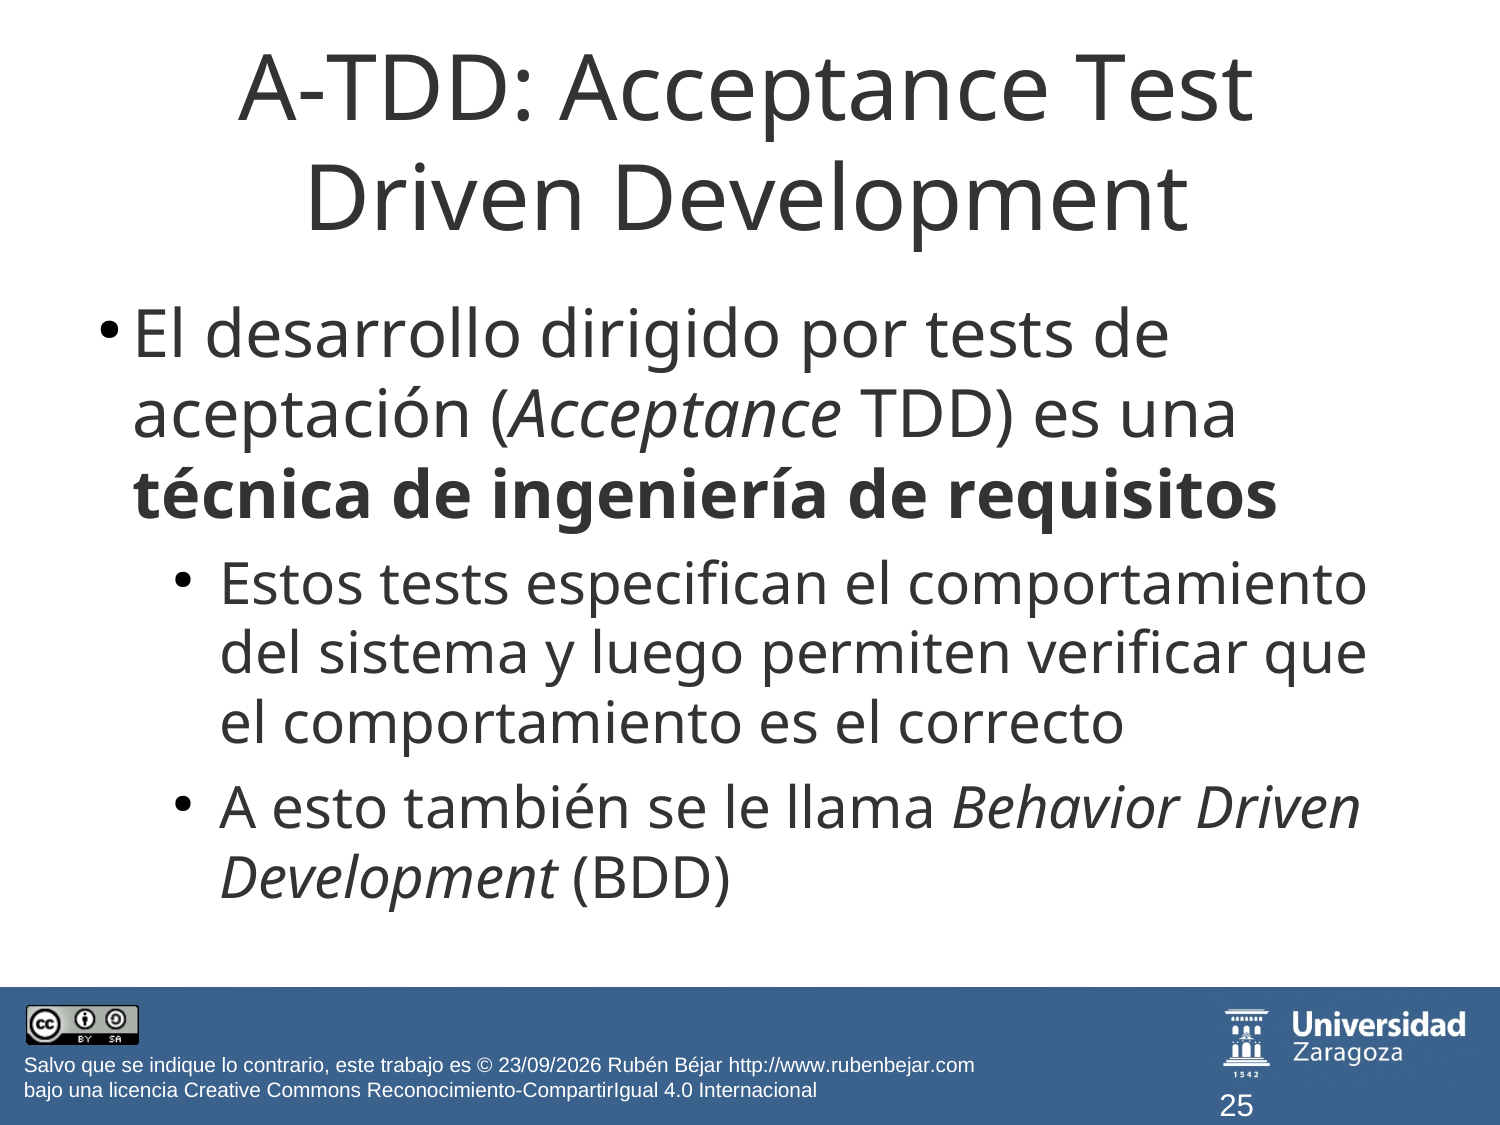

# A-TDD: Acceptance Test Driven Development
El desarrollo dirigido por tests de aceptación (Acceptance TDD) es una técnica de ingeniería de requisitos
Estos tests especifican el comportamiento del sistema y luego permiten verificar que el comportamiento es el correcto
A esto también se le llama Behavior Driven Development (BDD)